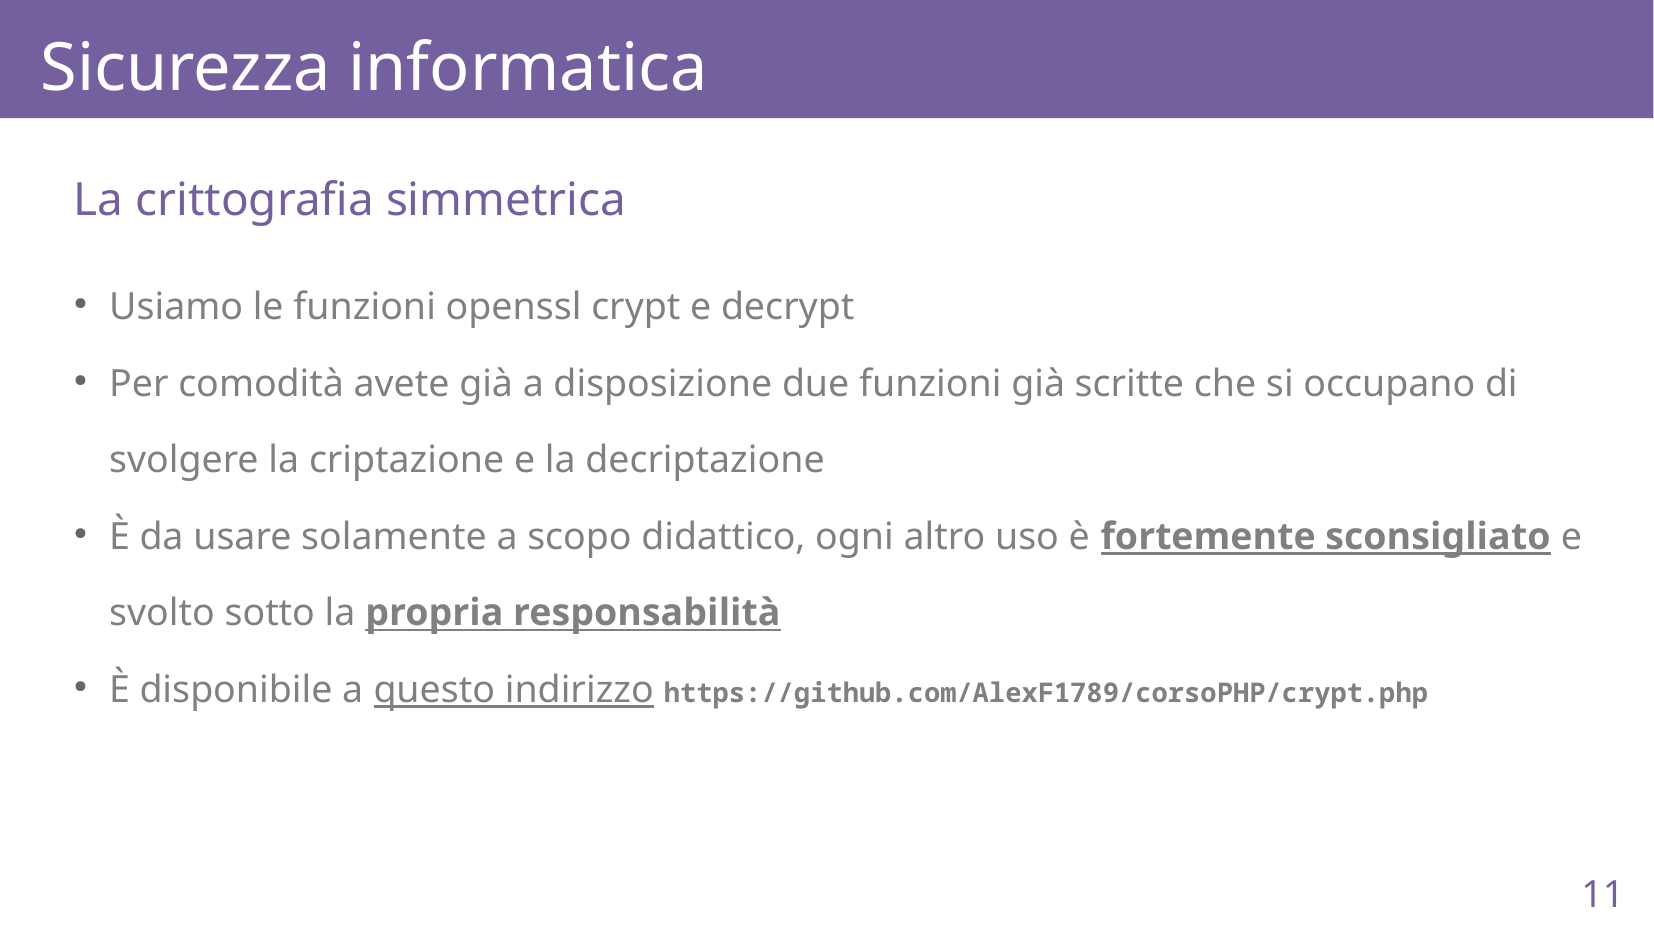

Sicurezza informatica
La crittografia simmetrica
Usiamo le funzioni openssl crypt e decrypt
Per comodità avete già a disposizione due funzioni già scritte che si occupano di
svolgere la criptazione e la decriptazione
È da usare solamente a scopo didattico, ogni altro uso è fortemente sconsigliato e
svolto sotto la propria responsabilità
È disponibile a questo indirizzo https://github.com/AlexF1789/corsoPHP/crypt.php